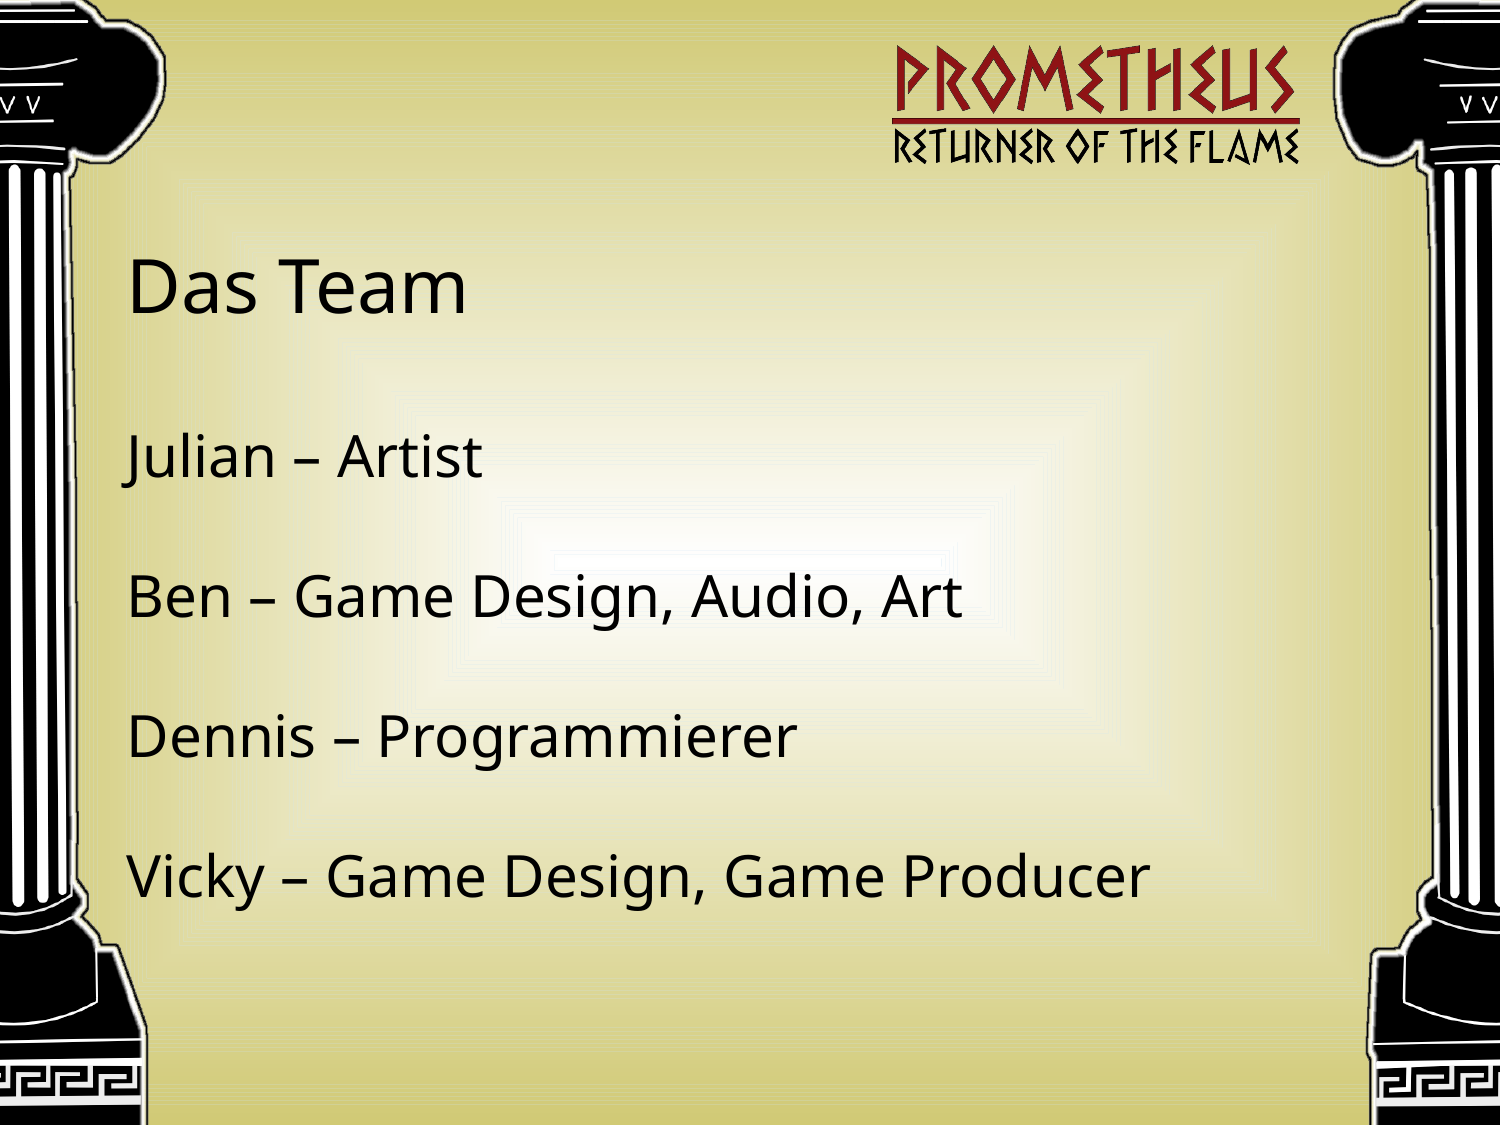

Das Team
Julian – Artist
Ben – Game Design, Audio, Art
Dennis – Programmierer
Vicky – Game Design, Game Producer
#